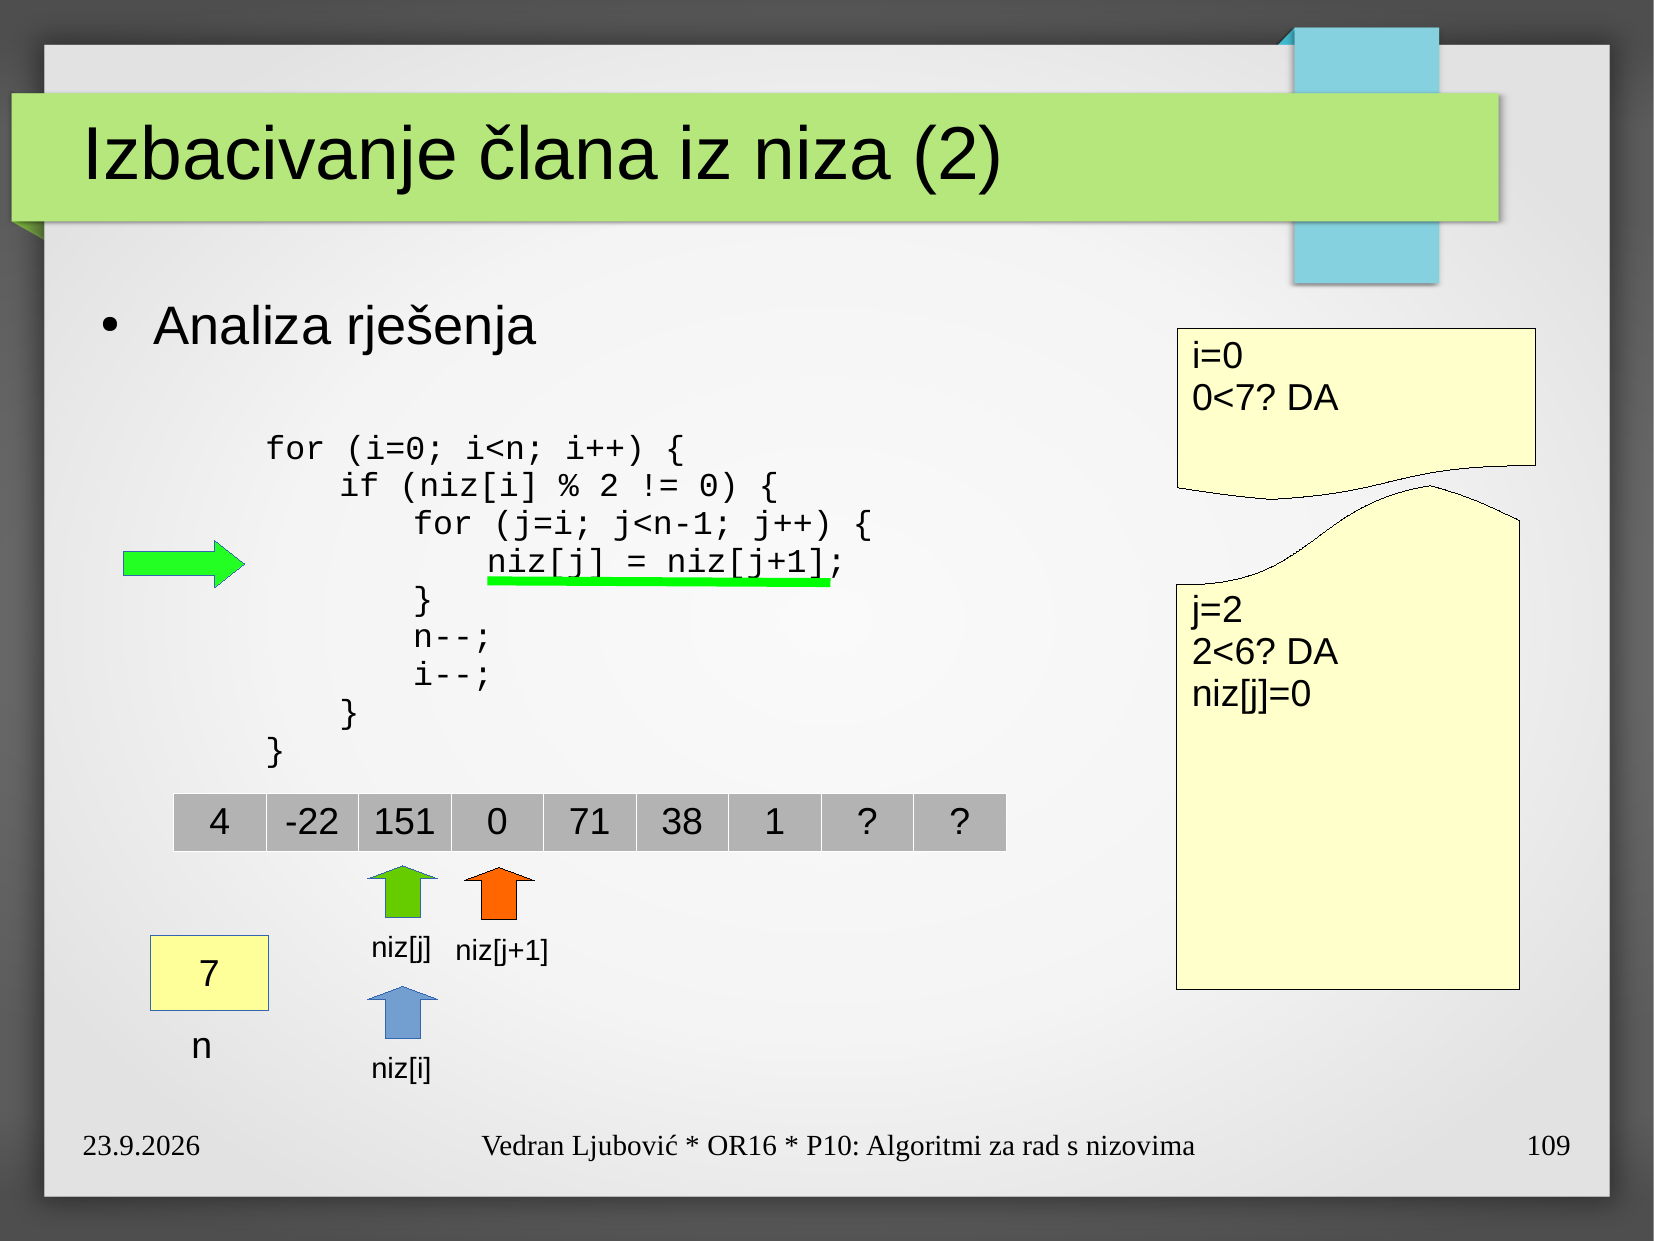

# Izbacivanje člana iz niza (2)
Analiza rješenja
i=0
0<7? DA
	for (i=0; i<n; i++) {
		if (niz[i] % 2 != 0) {
			for (j=i; j<n-1; j++) {
				niz[j] = niz[j+1];
			}
			n--;
			i--;
		}
	}
j=2
2<6? DA
niz[j]=0
| 4 | -22 | 151 | 0 | 71 | 38 | 1 | ? | ? |
| --- | --- | --- | --- | --- | --- | --- | --- | --- |
niz[j]
niz[j+1]
7
n
niz[i]
Vedran Ljubović * OR16 * P10: Algoritmi za rad s nizovima
109